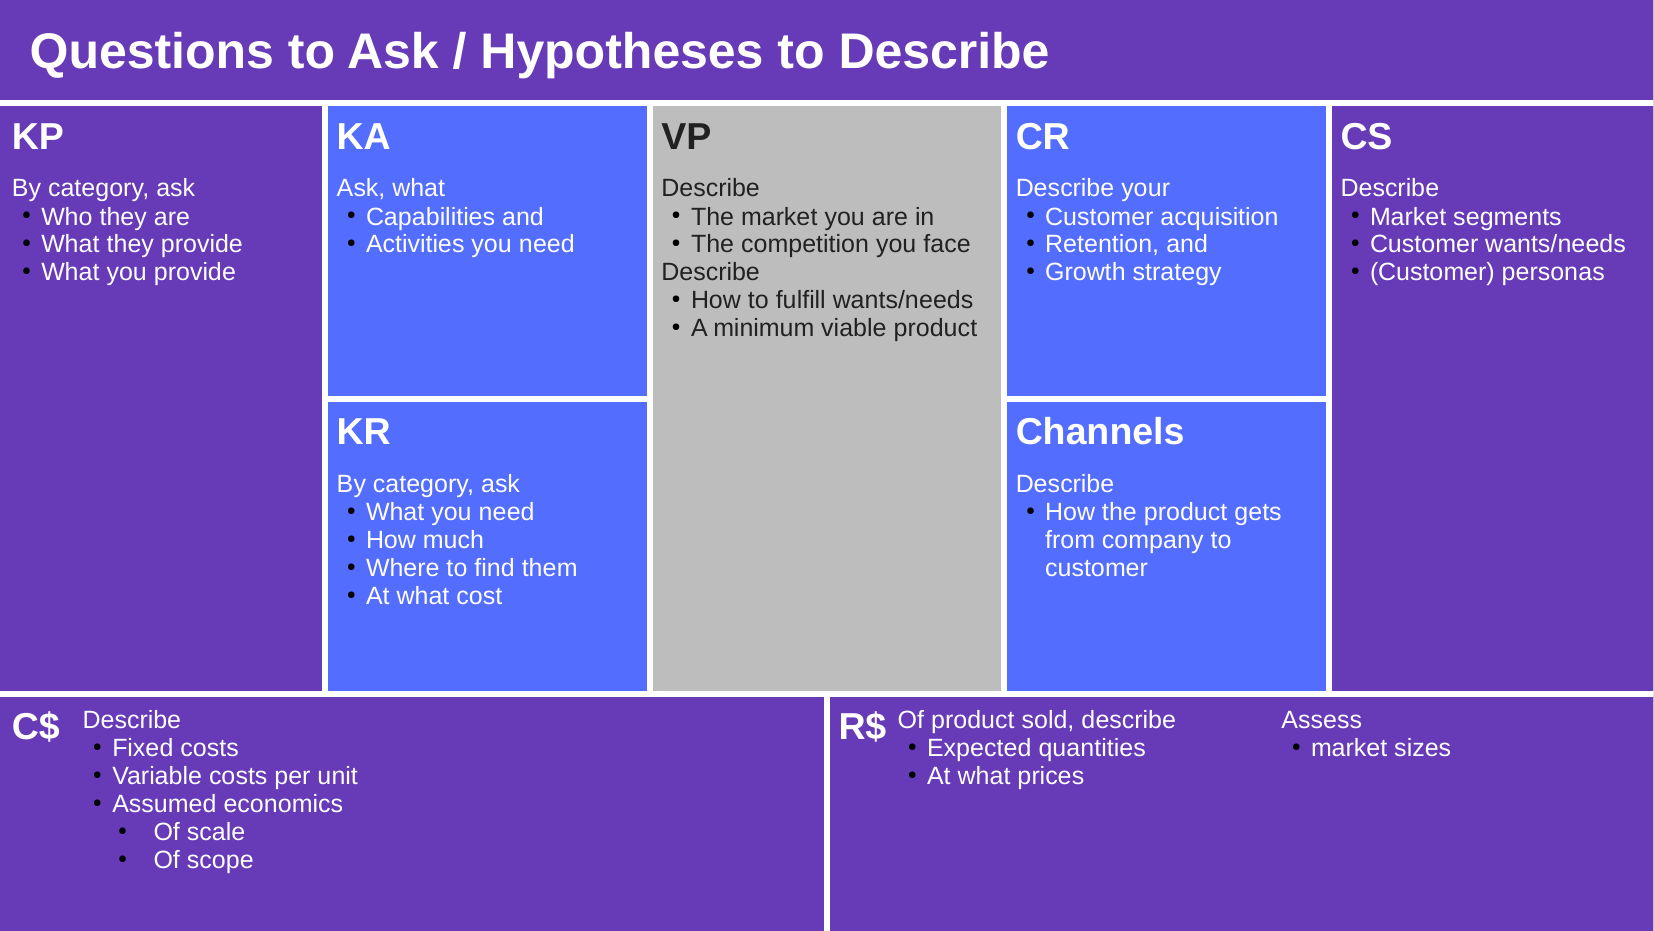

# Questions to Ask / Hypotheses to Describe
KP
By category, ask
Who they are
What they provide
What you provide
KA
Ask, what
Capabilities and
Activities you need
VP
Describe
The market you are in
The competition you face
Describe
How to fulfill wants/needs
A minimum viable product
CR
Describe your
Customer acquisition
Retention, and
Growth strategy
CS
Describe
Market segments
Customer wants/needs
(Customer) personas
KR
By category, ask
What you need
How much
Where to find them
At what cost
Channels
Describe
How the product gets from company to customer
C$
Describe
Fixed costs
Variable costs per unit
Assumed economics
Of scale
Of scope
R$
Of product sold, describe
Expected quantities
At what prices
Assess
market sizes
Commercial Open Source Startups
30
© 2020 Dirk Riehle - Some Rights Reserved